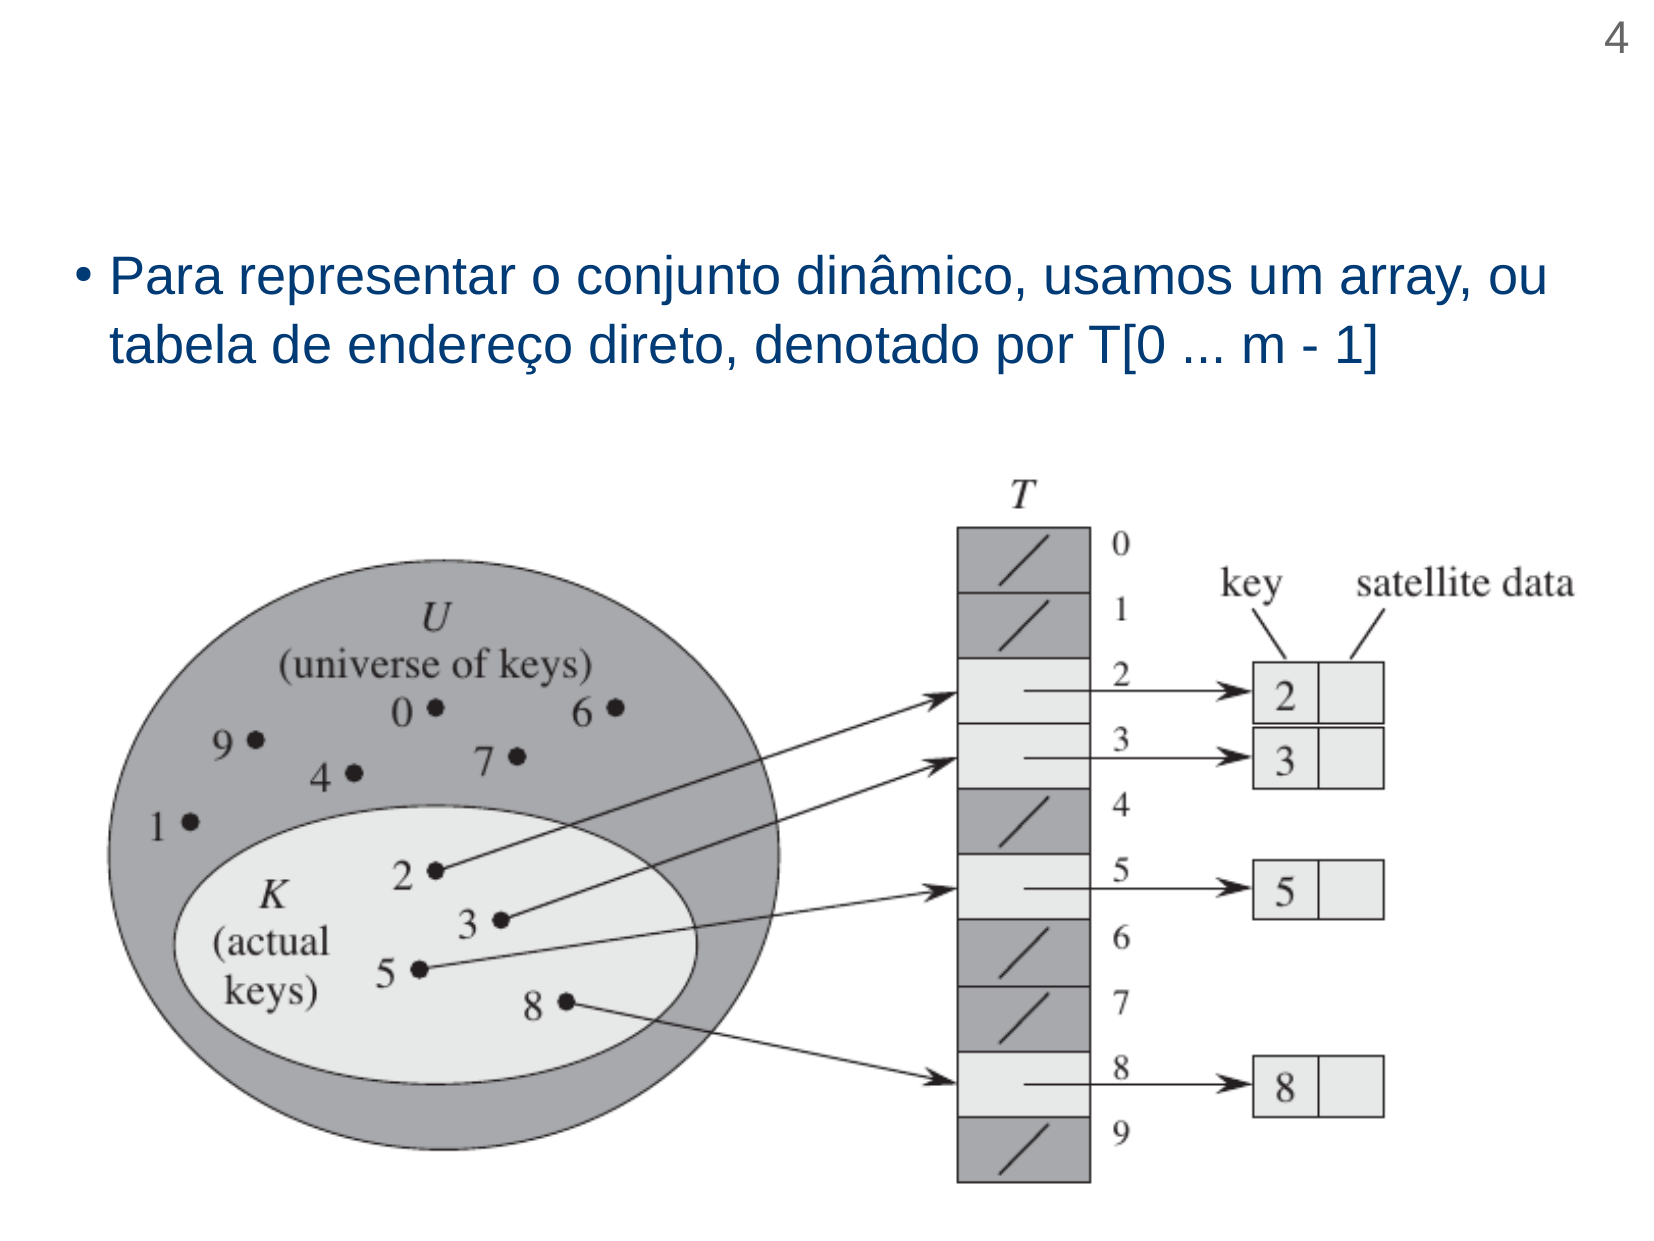

4
#
Para representar o conjunto dinâmico, usamos um array, ou tabela de endereço direto, denotado por T[0 ... m - 1]